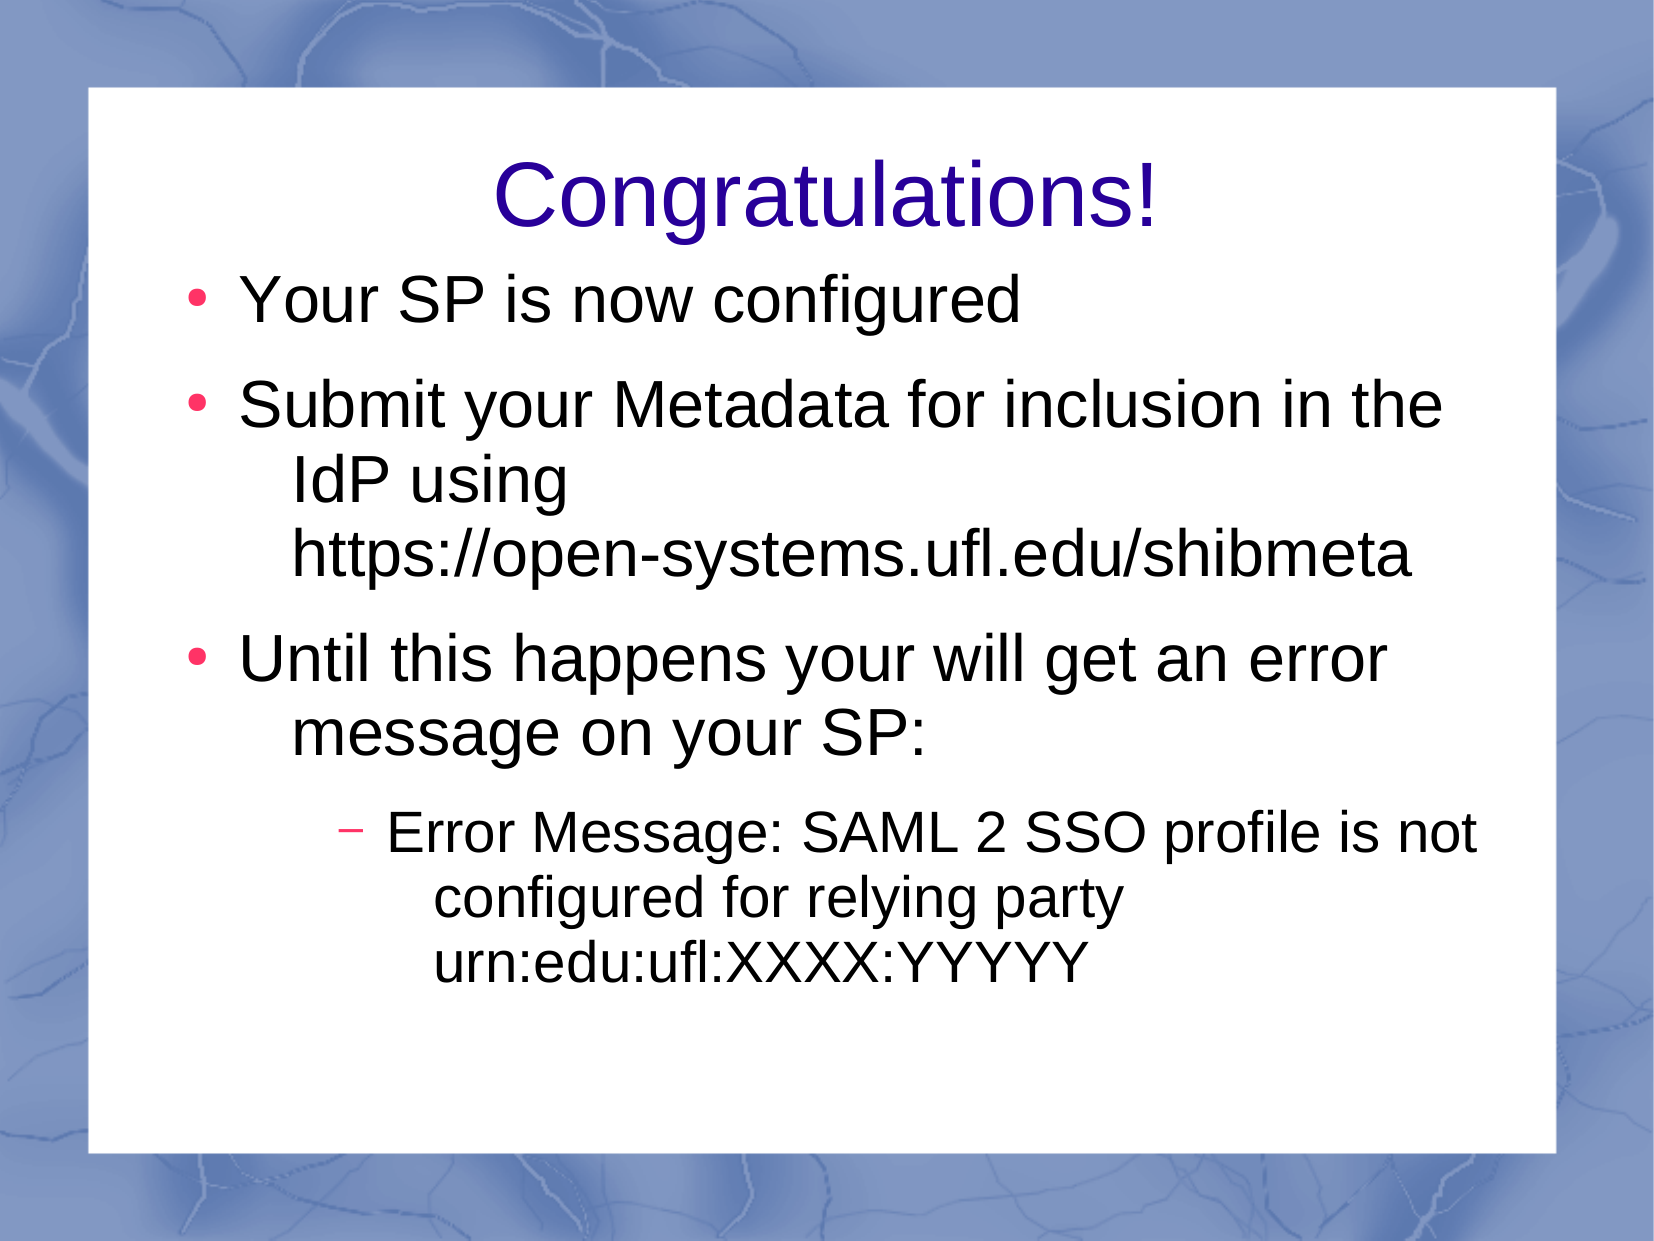

# Congratulations!
Your SP is now configured
Submit your Metadata for inclusion in the IdP using https://open-systems.ufl.edu/shibmeta
Until this happens your will get an error message on your SP:
Error Message: SAML 2 SSO profile is not configured for relying party urn:edu:ufl:XXXX:YYYYY